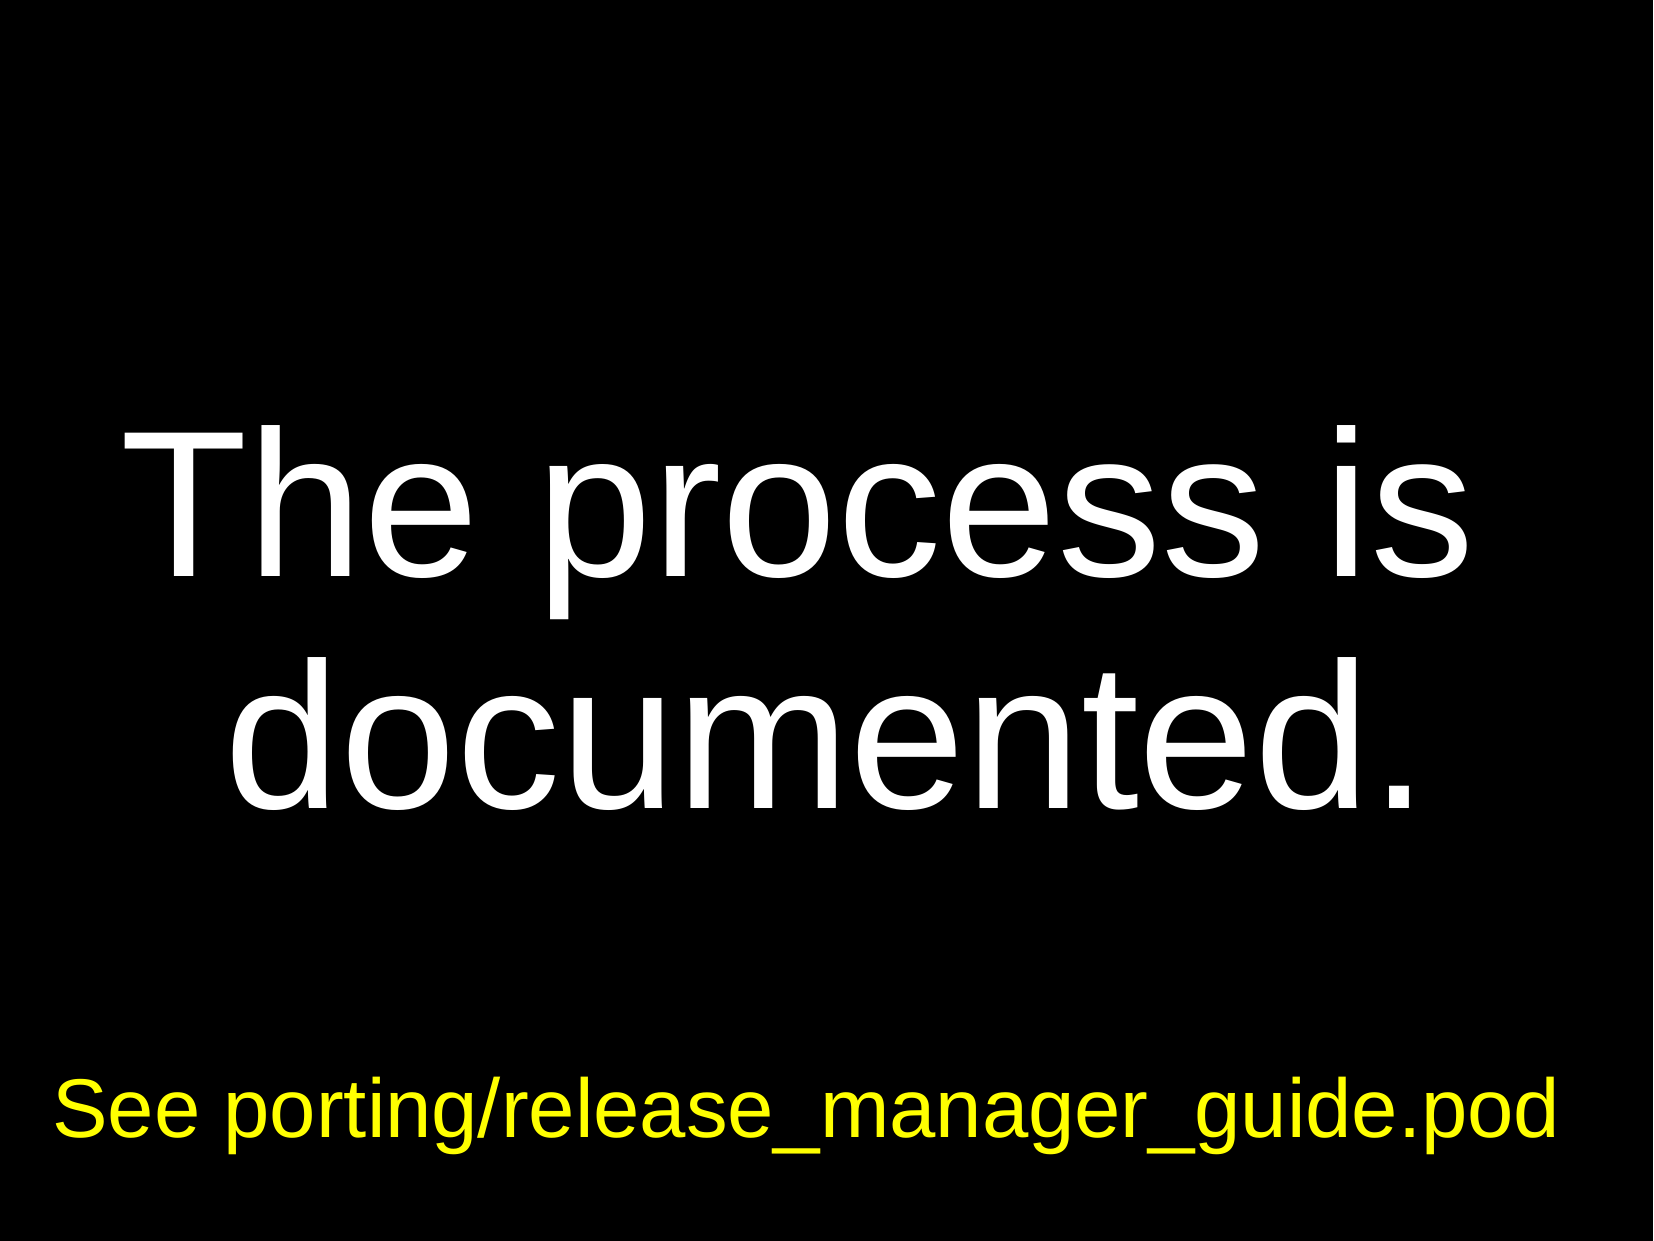

# The process is documented.
See porting/release_manager_guide.pod